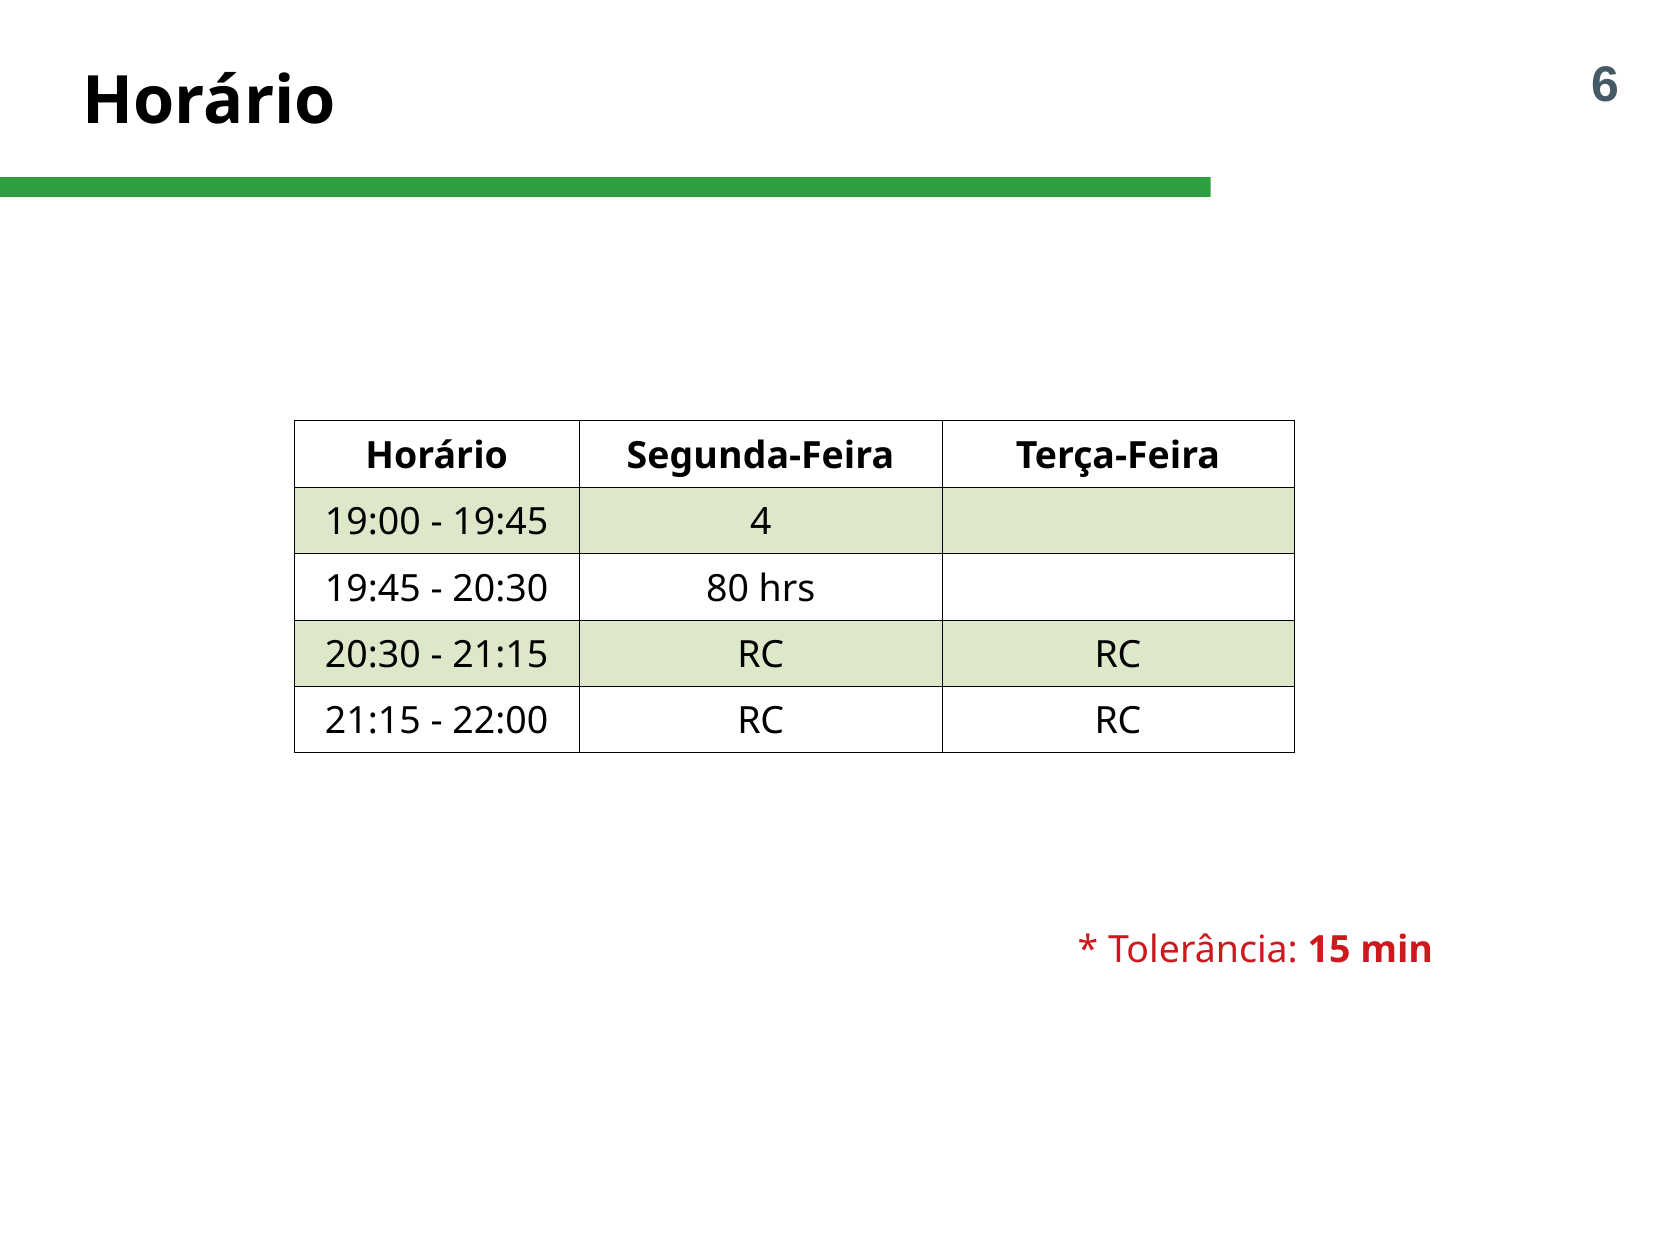

# Horário
| Horário | Segunda-Feira | Terça-Feira |
| --- | --- | --- |
| 19:00 - 19:45 | 4 | |
| 19:45 - 20:30 | 80 hrs | |
| 20:30 - 21:15 | RC | RC |
| 21:15 - 22:00 | RC | RC |
* Tolerância: 15 min